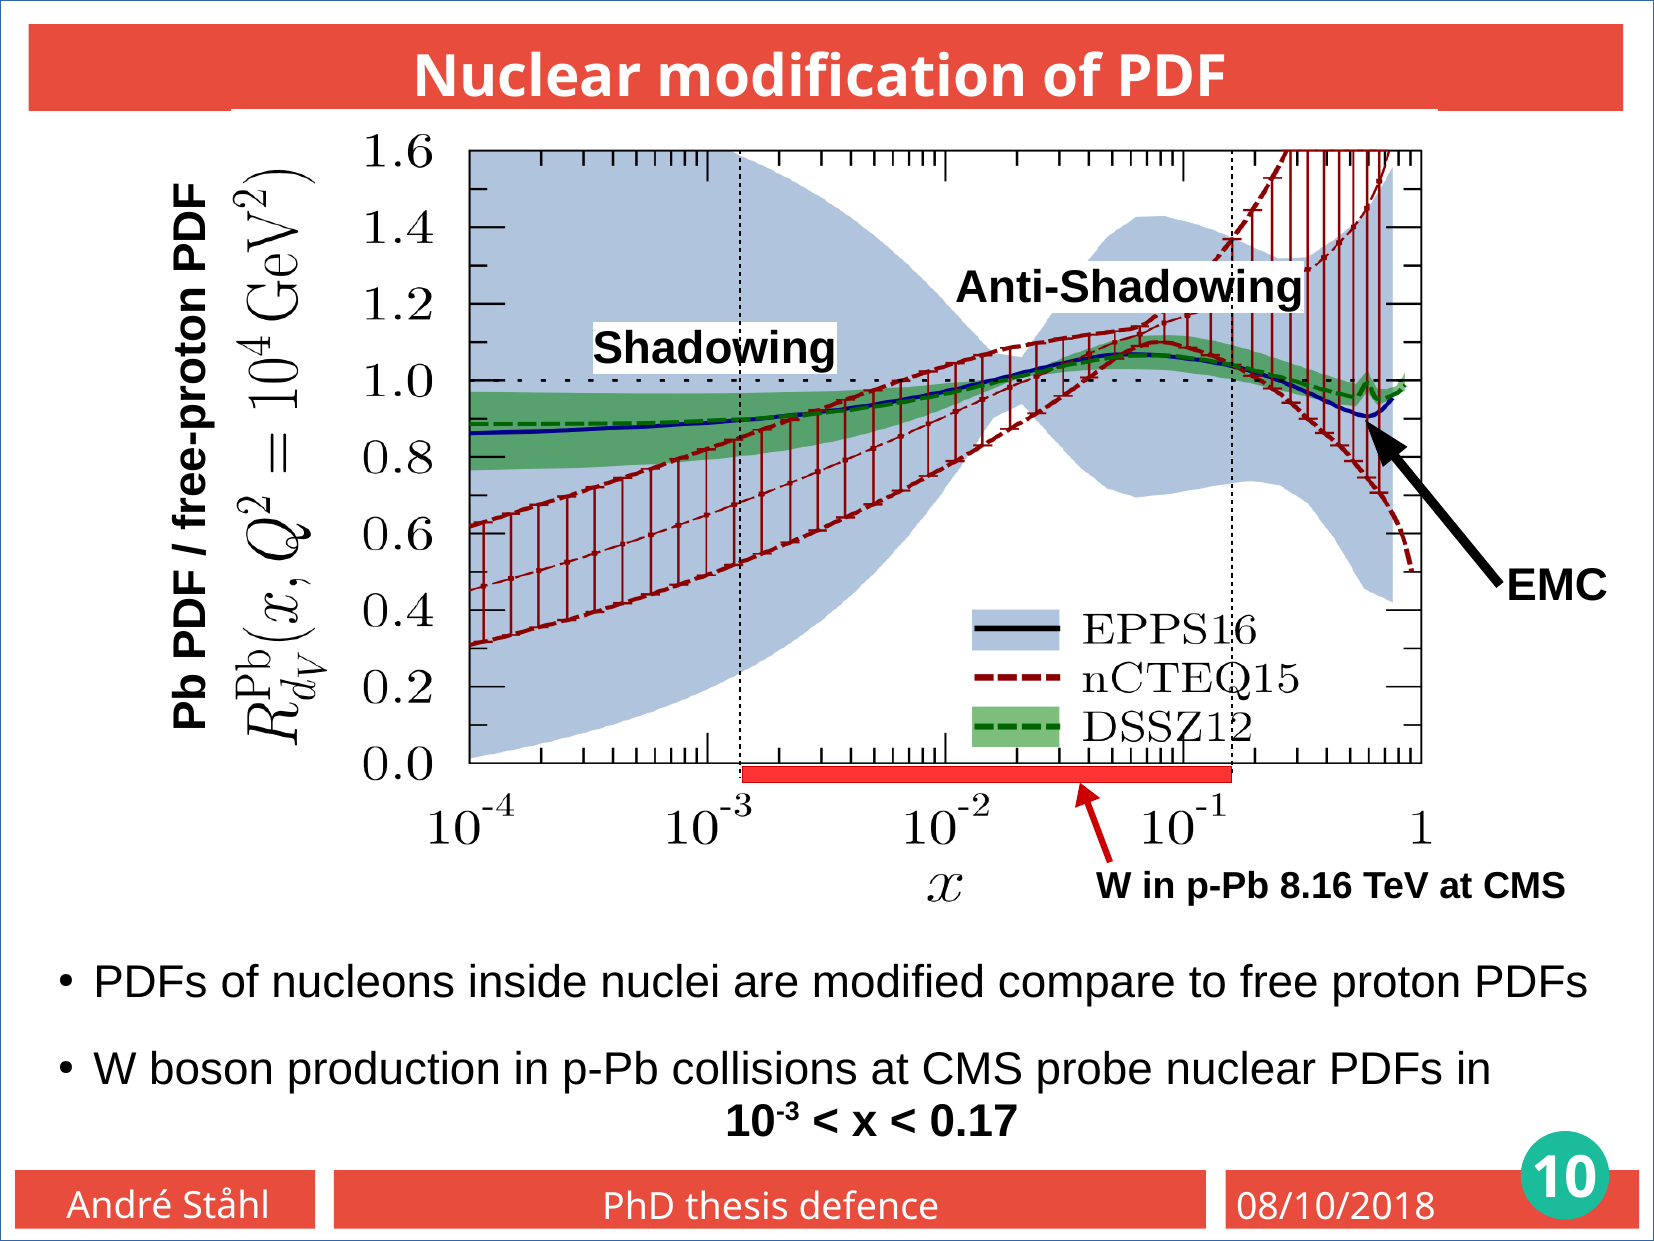

# Nuclear modification of PDF
-
Anti-Shadowing
Shadowing
Pb PDF / free-proton PDF
EMC
W in p-Pb 8.16 TeV at CMS
PDFs of nucleons inside nuclei are modified compare to free proton PDFs
W boson production in p-Pb collisions at CMS probe nuclear PDFs in
10-3 < x < 0.17
10
08/10/2018